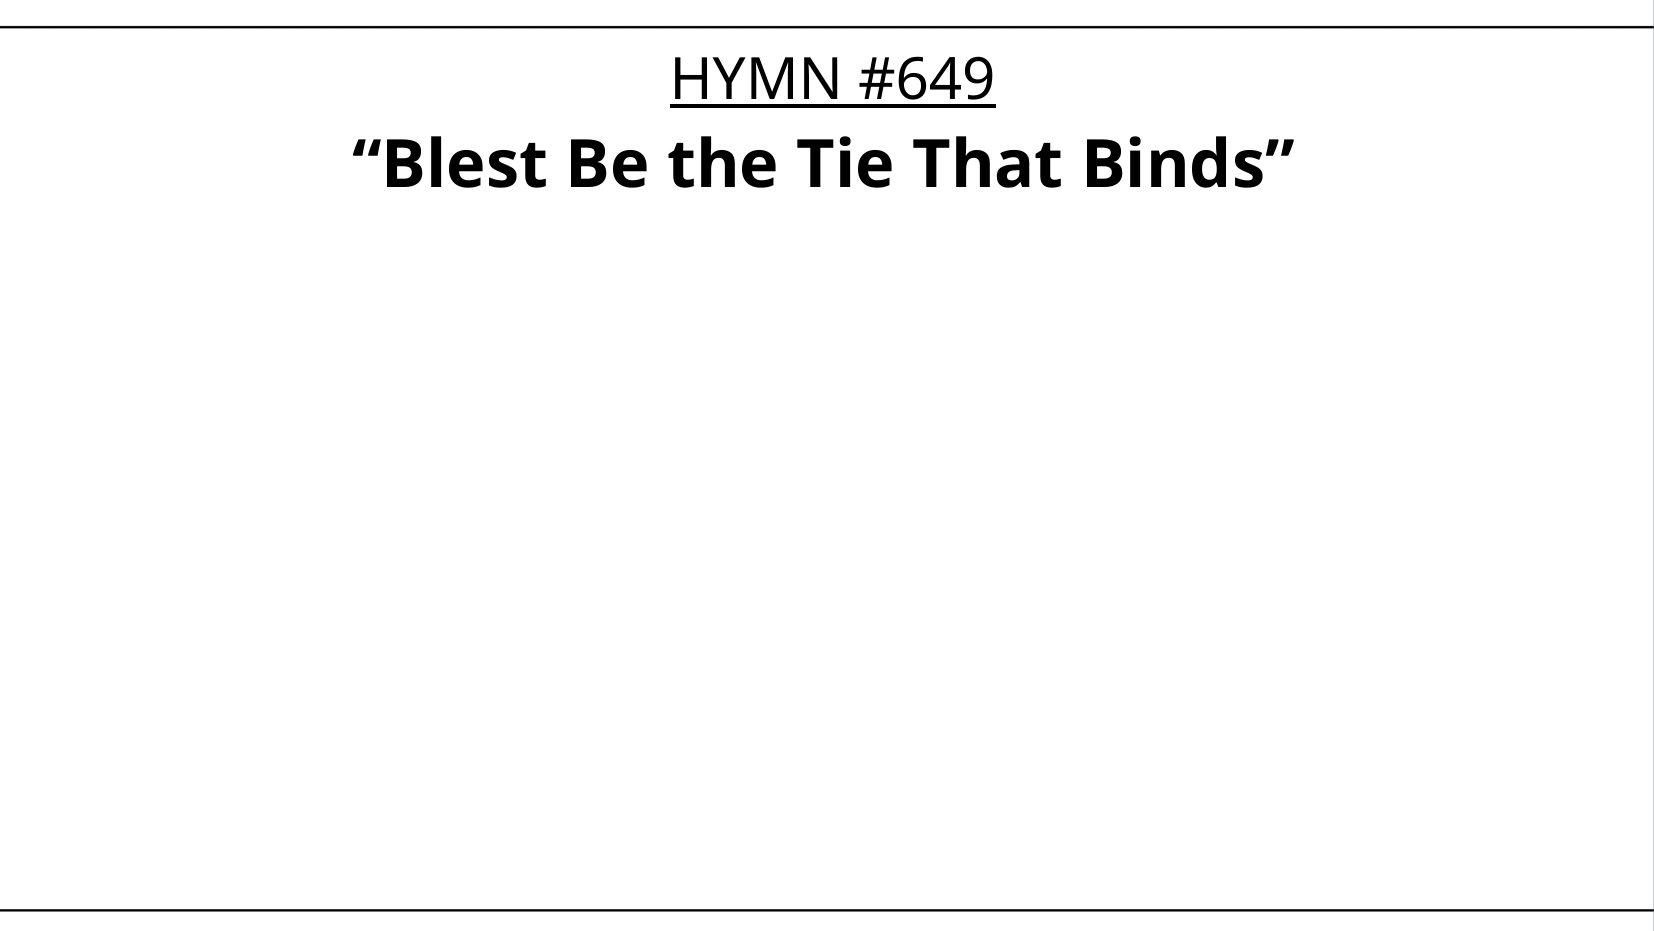

HYMN #649
“Blest Be the Tie That Binds”